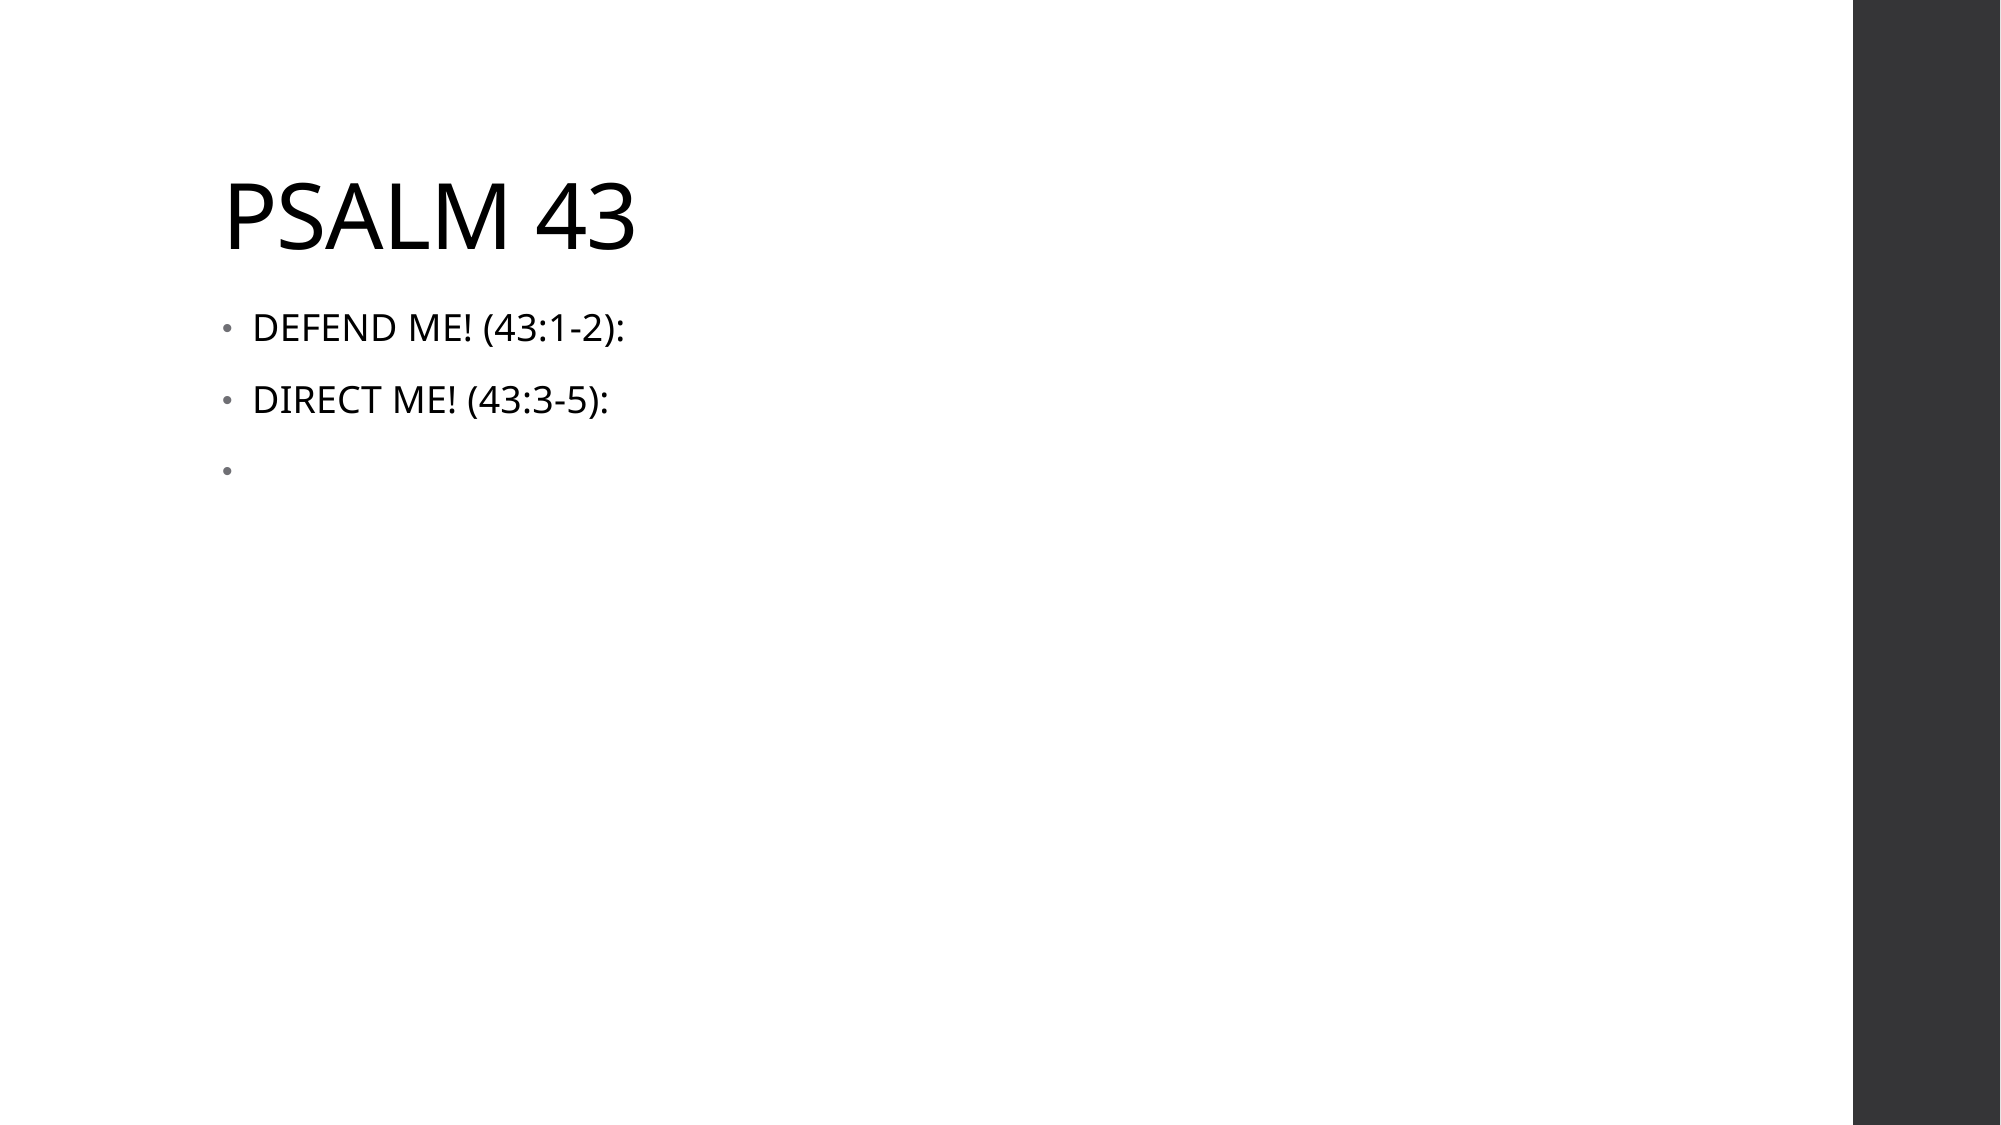

# PSALM 43
DEFEND ME! (43:1-2):
DIRECT ME! (43:3-5):